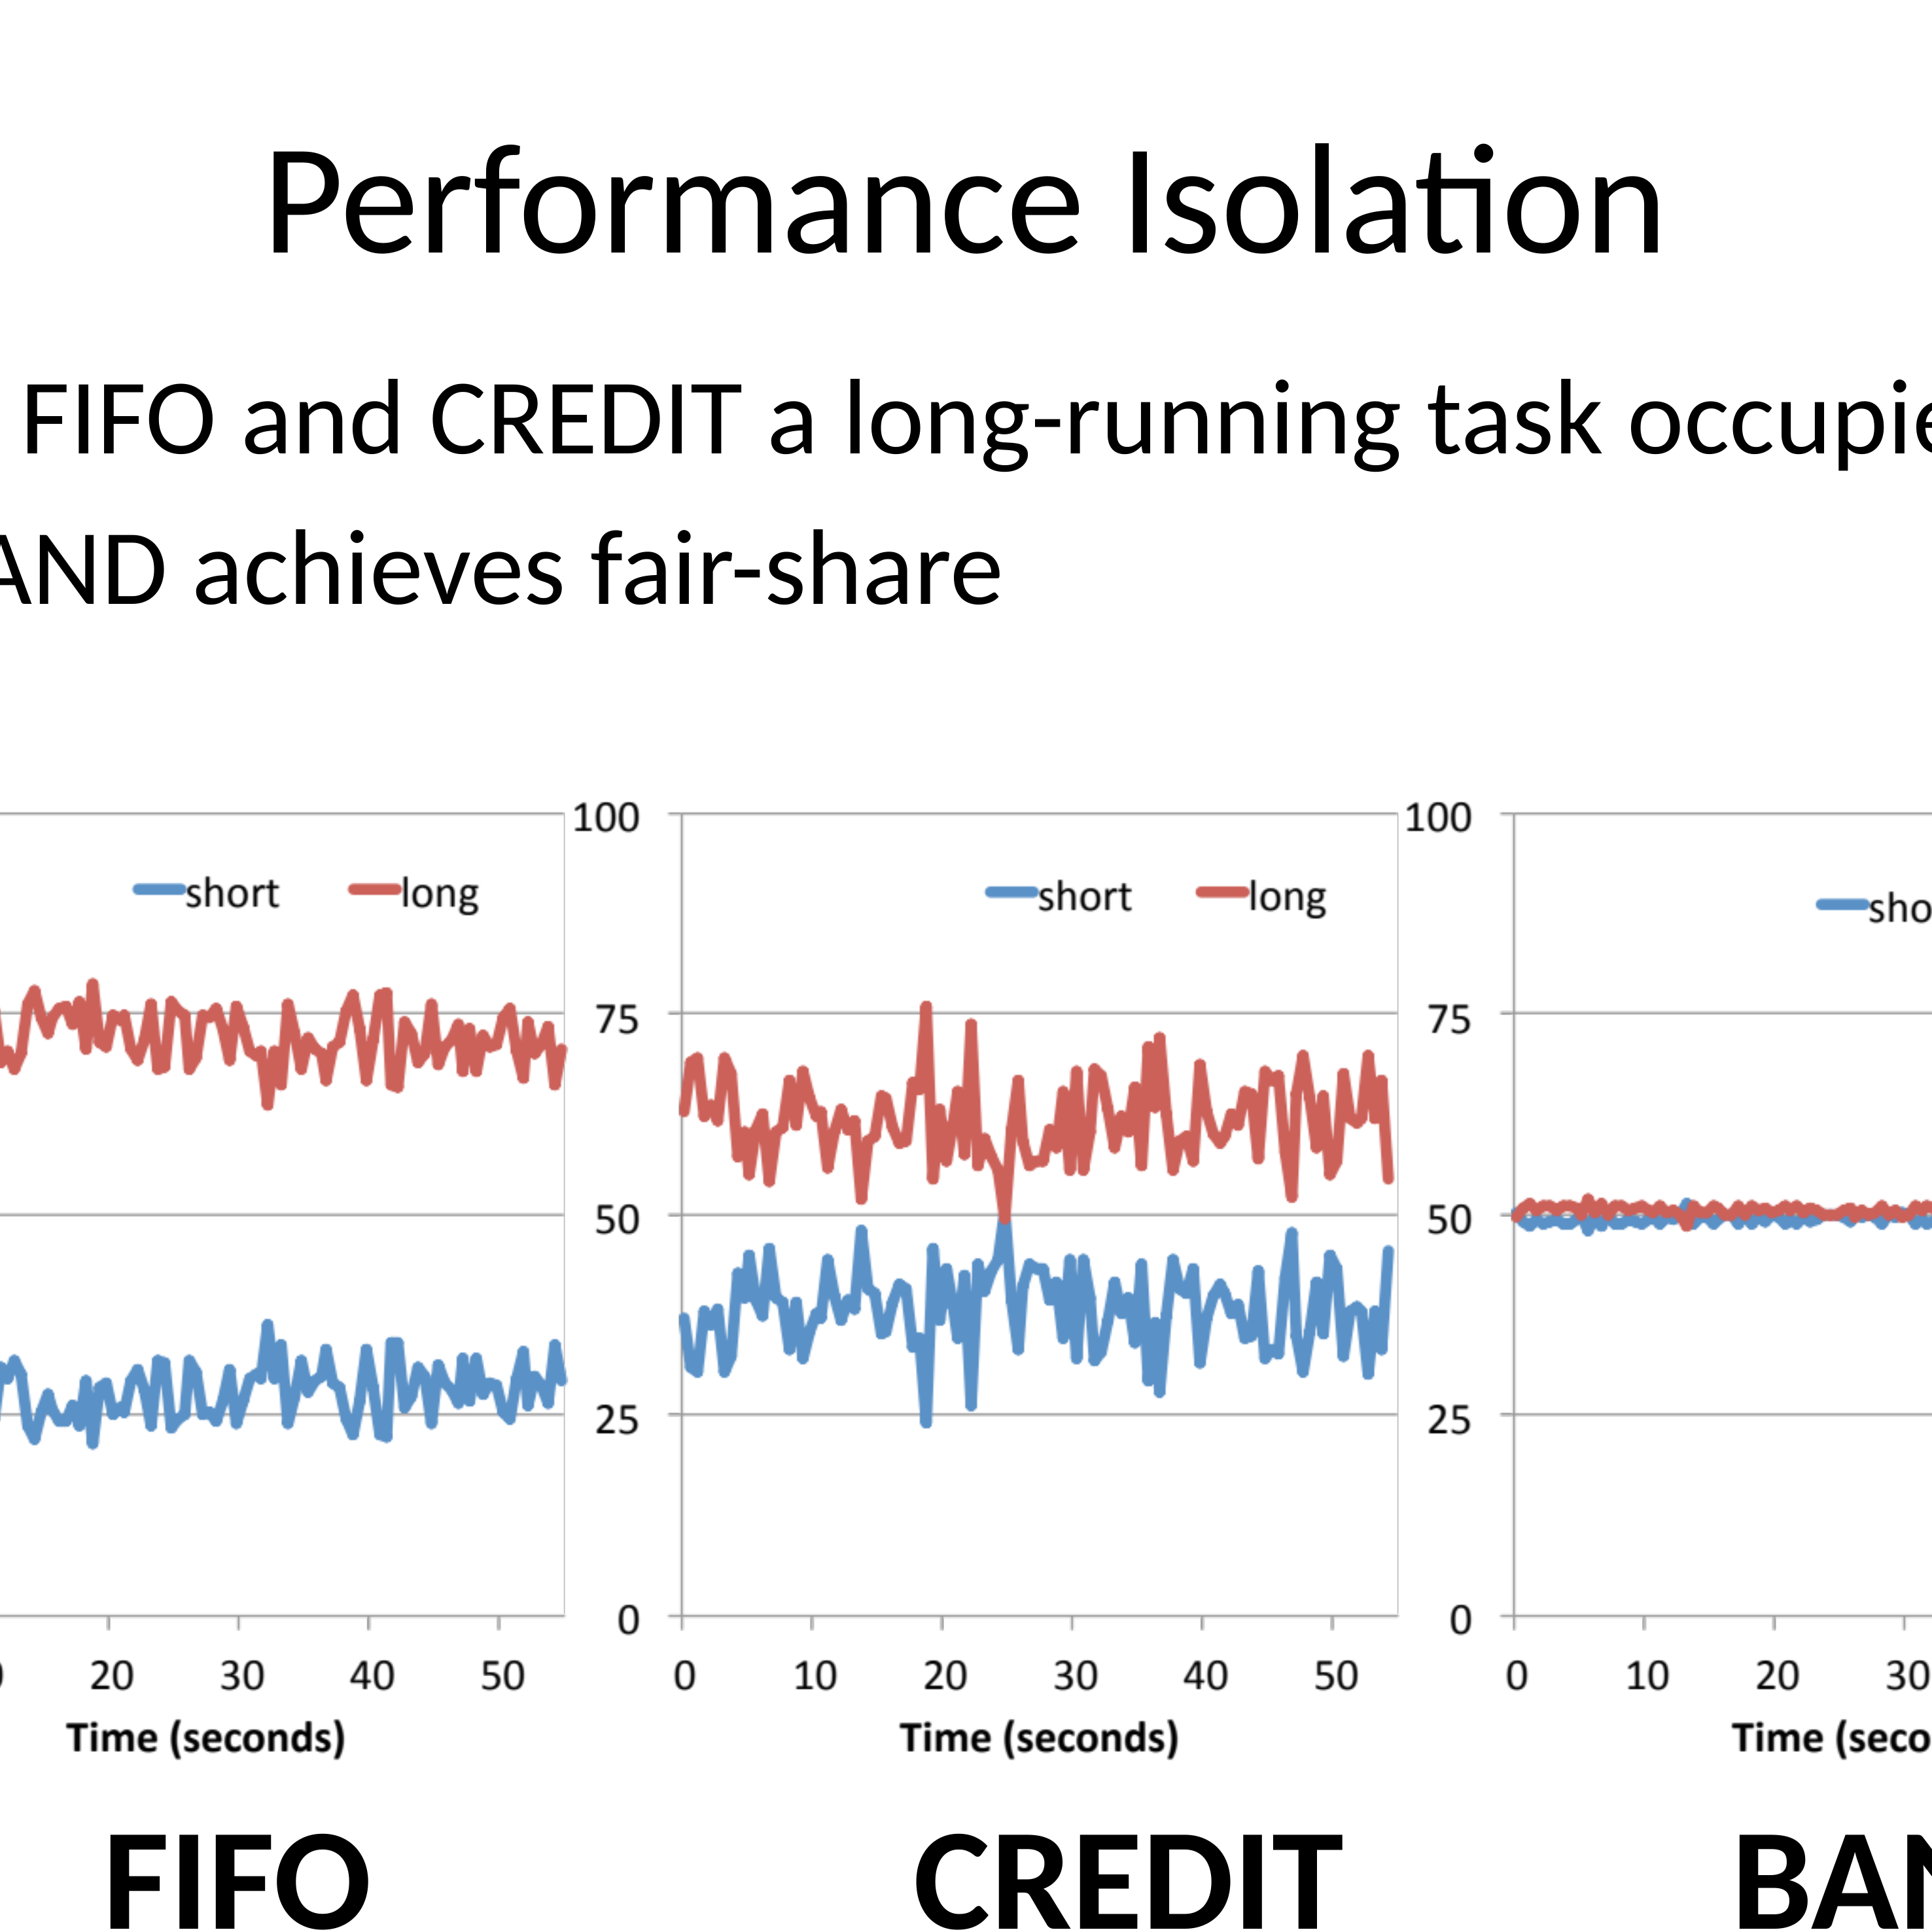

# Performance Isolation
In FIFO and CREDIT a long-running task occupies GPU
BAND achieves fair-share
GPU Utilization (%)
FIFO
CREDIT
BAND